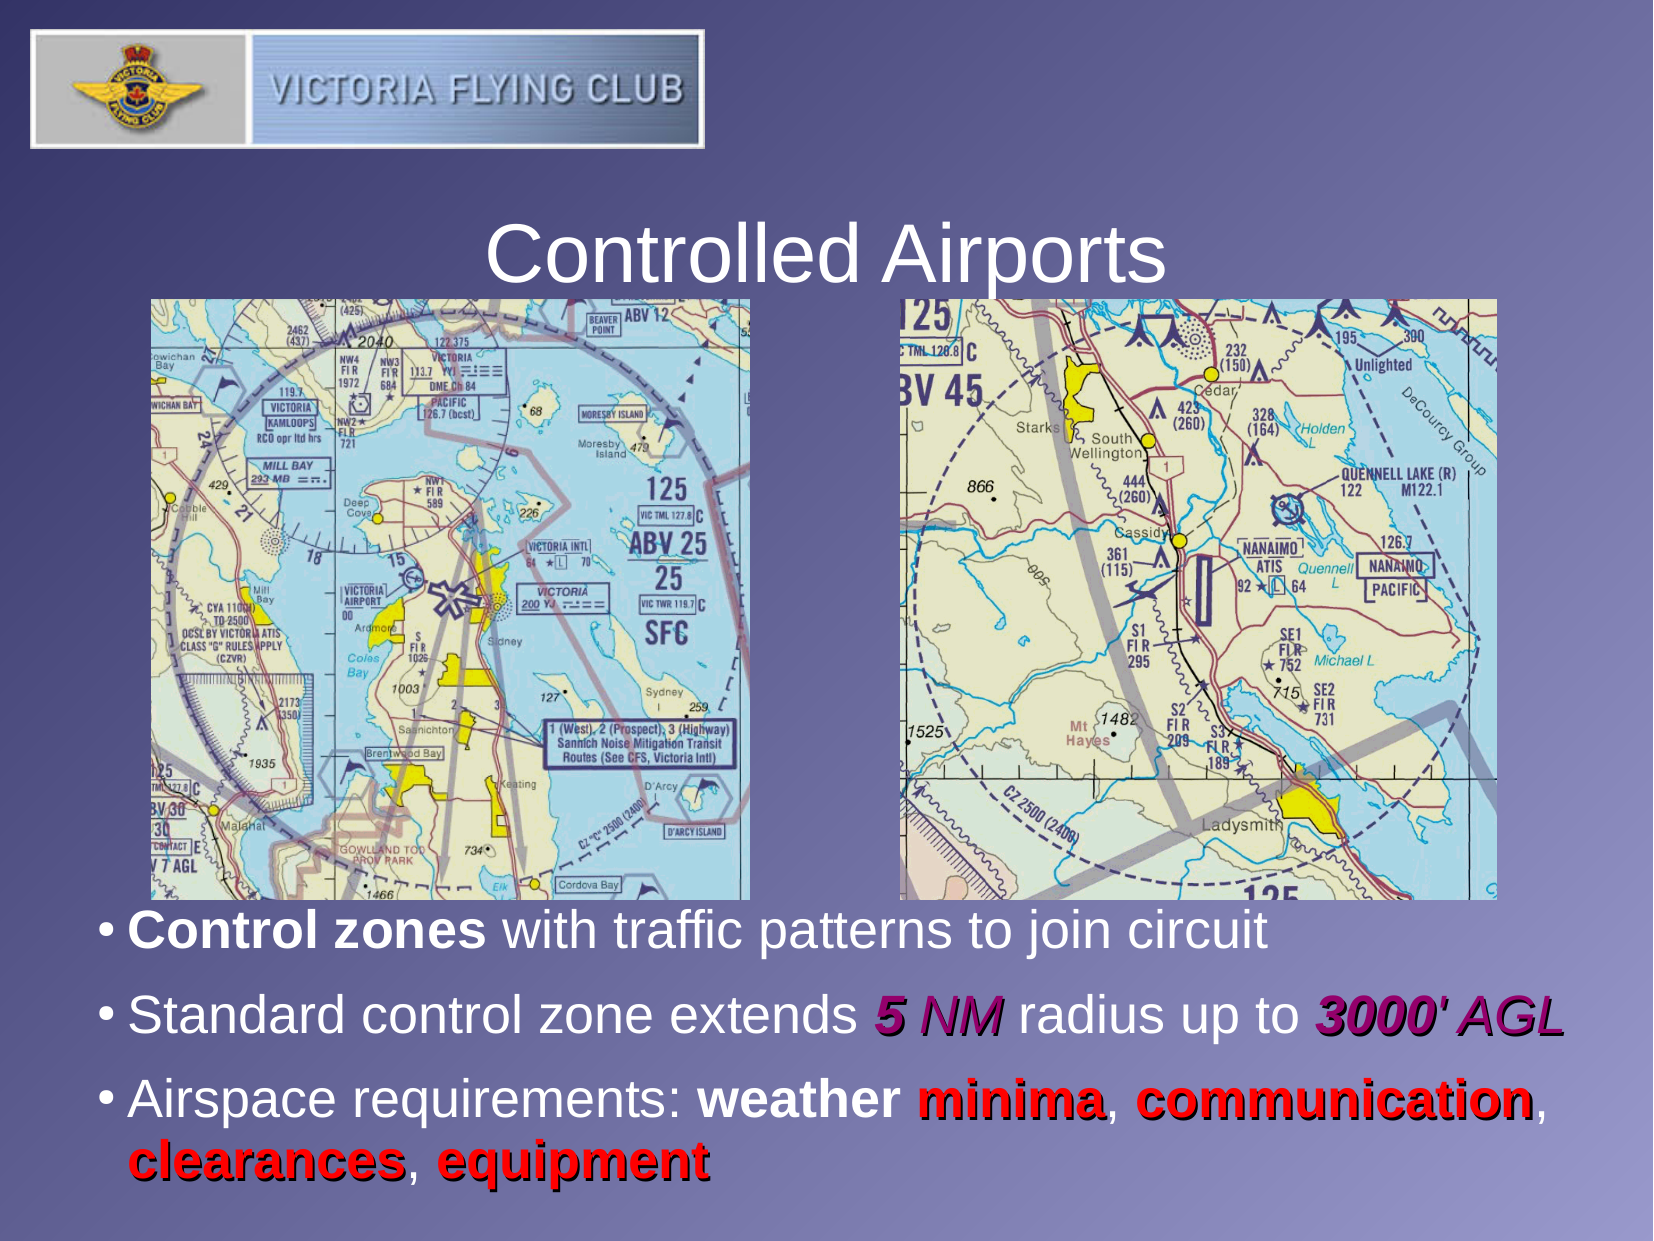

# Controlled Airports
Control zones with traffic patterns to join circuit
Standard control zone extends 5 NM radius up to 3000' AGL
Airspace requirements: weather minima, communication, clearances, equipment